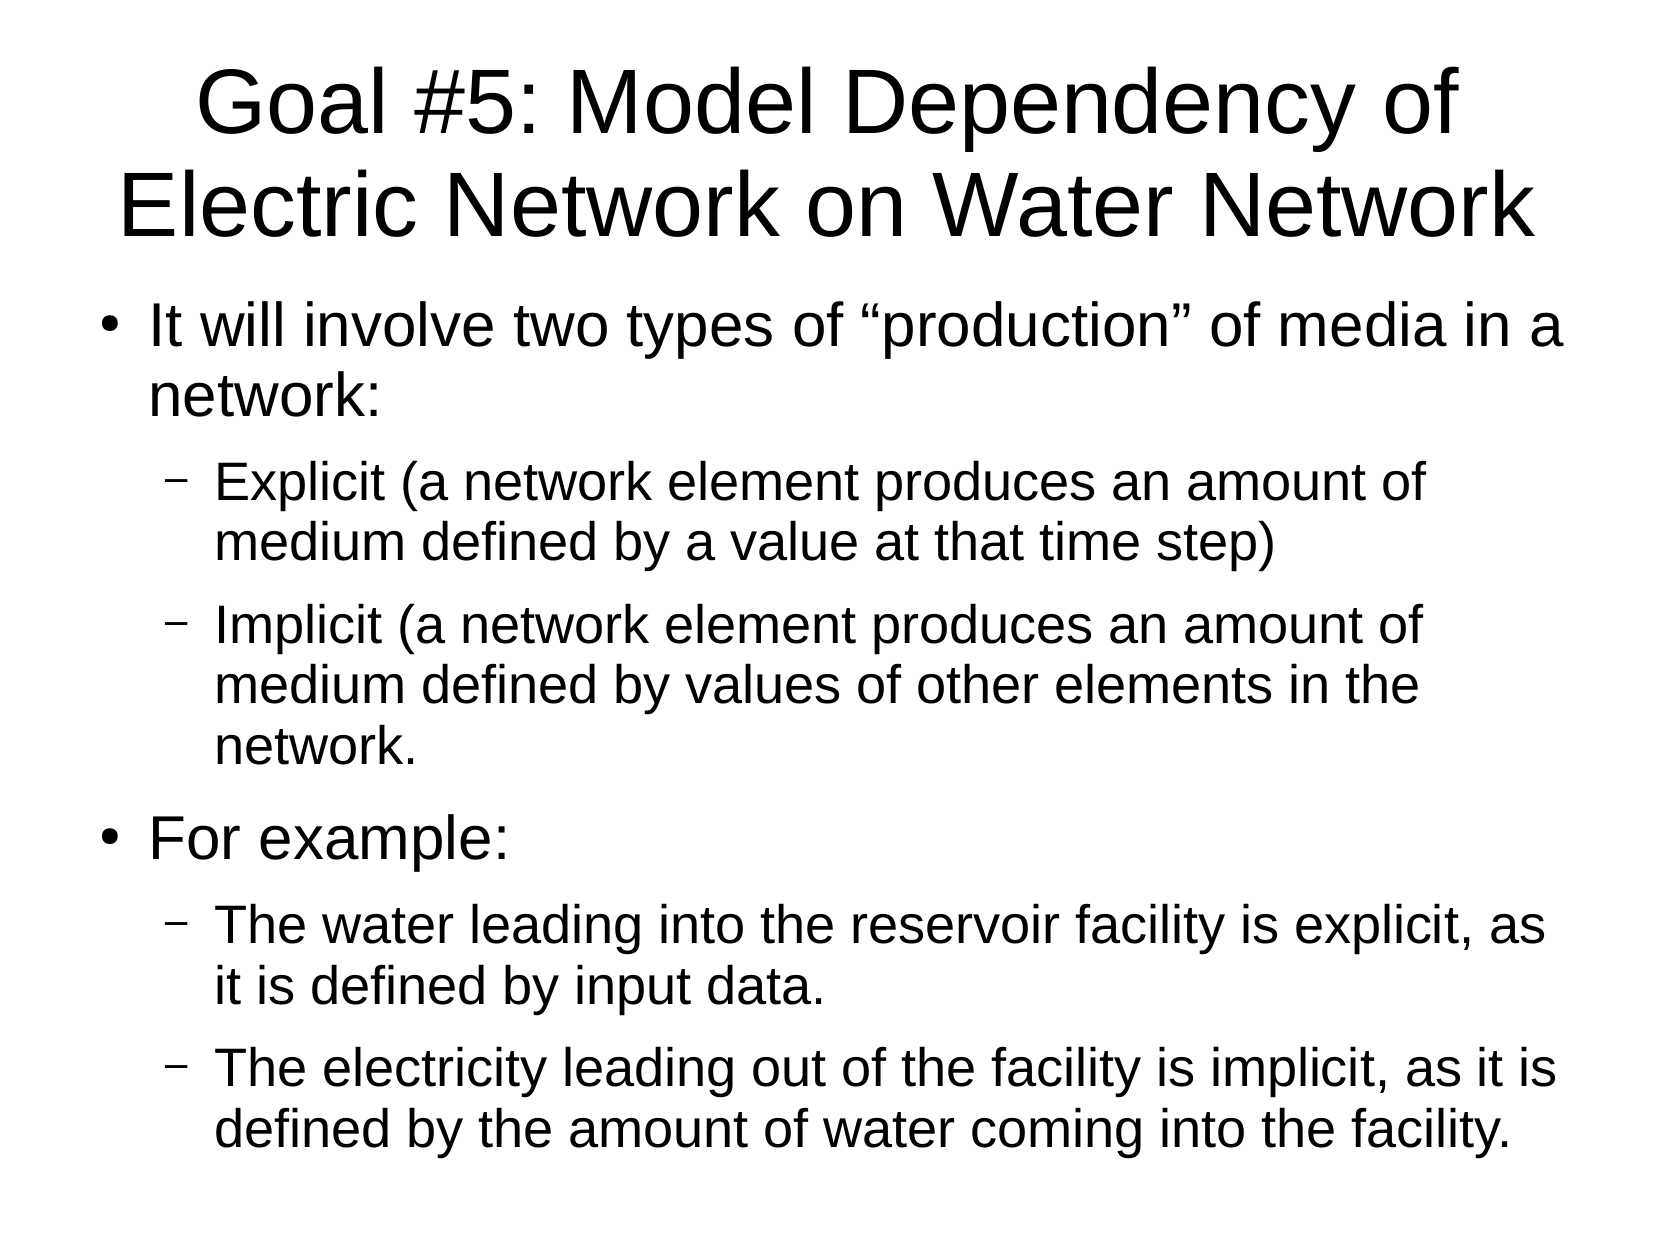

# Goal #5: Model Dependency of Electric Network on Water Network
It will involve two types of “production” of media in a network:
Explicit (a network element produces an amount of medium defined by a value at that time step)
Implicit (a network element produces an amount of medium defined by values of other elements in the network.
For example:
The water leading into the reservoir facility is explicit, as it is defined by input data.
The electricity leading out of the facility is implicit, as it is defined by the amount of water coming into the facility.